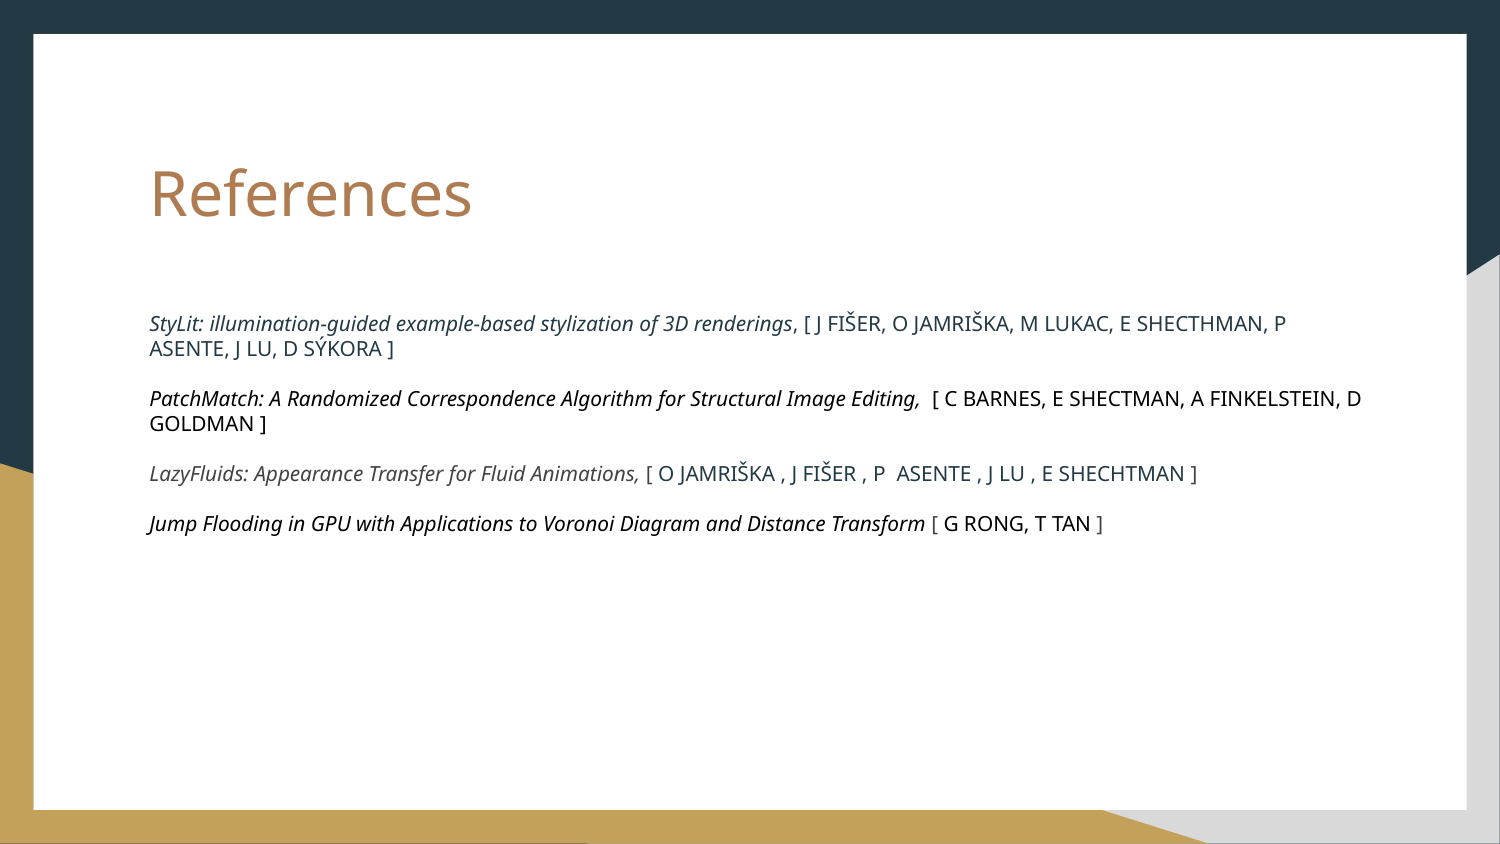

# References
StyLit: illumination-guided example-based stylization of 3D renderings, [ J FIŠER, O JAMRIŠKA, M LUKAC, E SHECTHMAN, P ASENTE, J LU, D SÝKORA ]
PatchMatch: A Randomized Correspondence Algorithm for Structural Image Editing, [ C BARNES, E SHECTMAN, A FINKELSTEIN, D GOLDMAN ]
LazyFluids: Appearance Transfer for Fluid Animations, [ O JAMRIŠKA , J FIŠER , P ASENTE , J LU , E SHECHTMAN ]
Jump Flooding in GPU with Applications to Voronoi Diagram and Distance Transform [ G RONG, T TAN ]